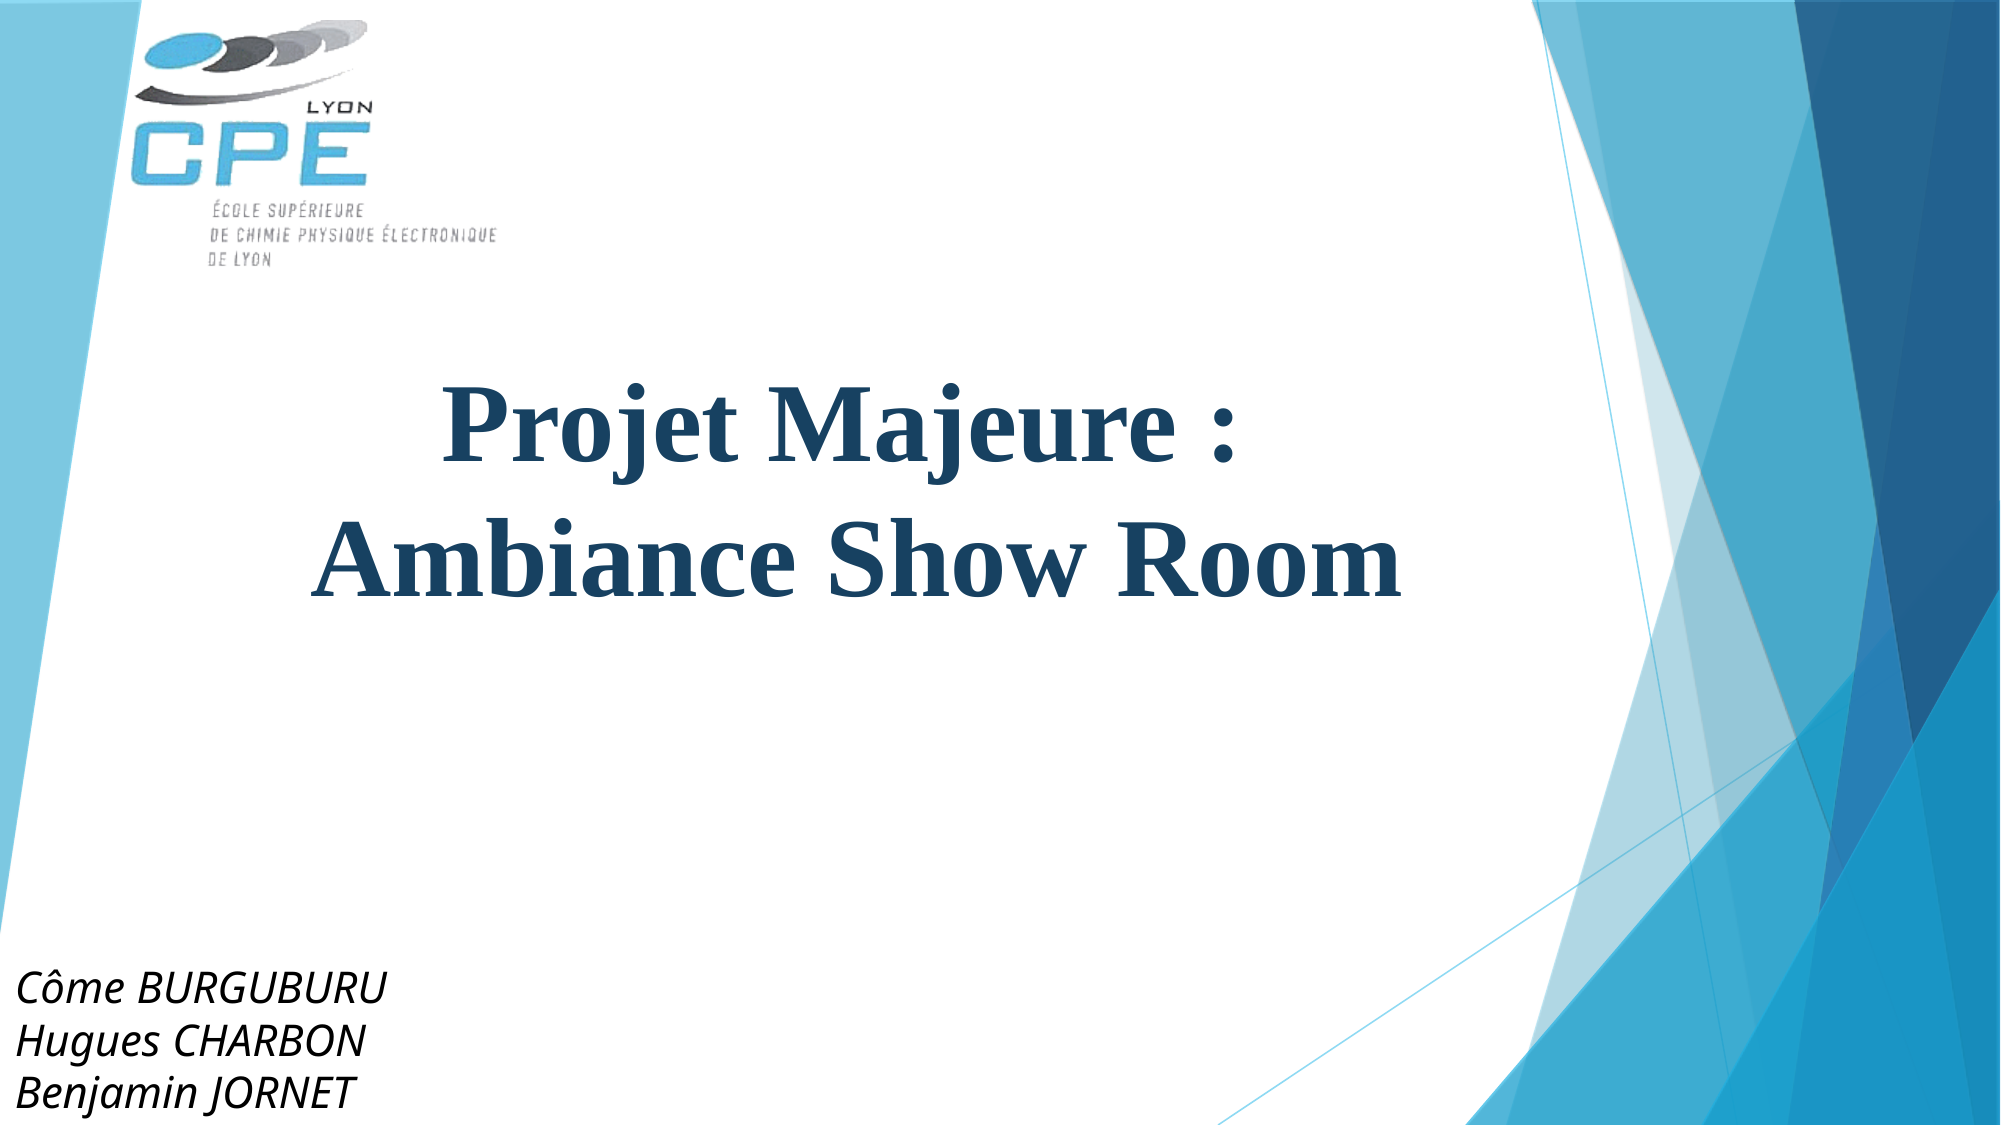

# Projet Majeure : Ambiance Show Room
Côme BURGUBURU
Hugues CHARBON
Benjamin JORNET